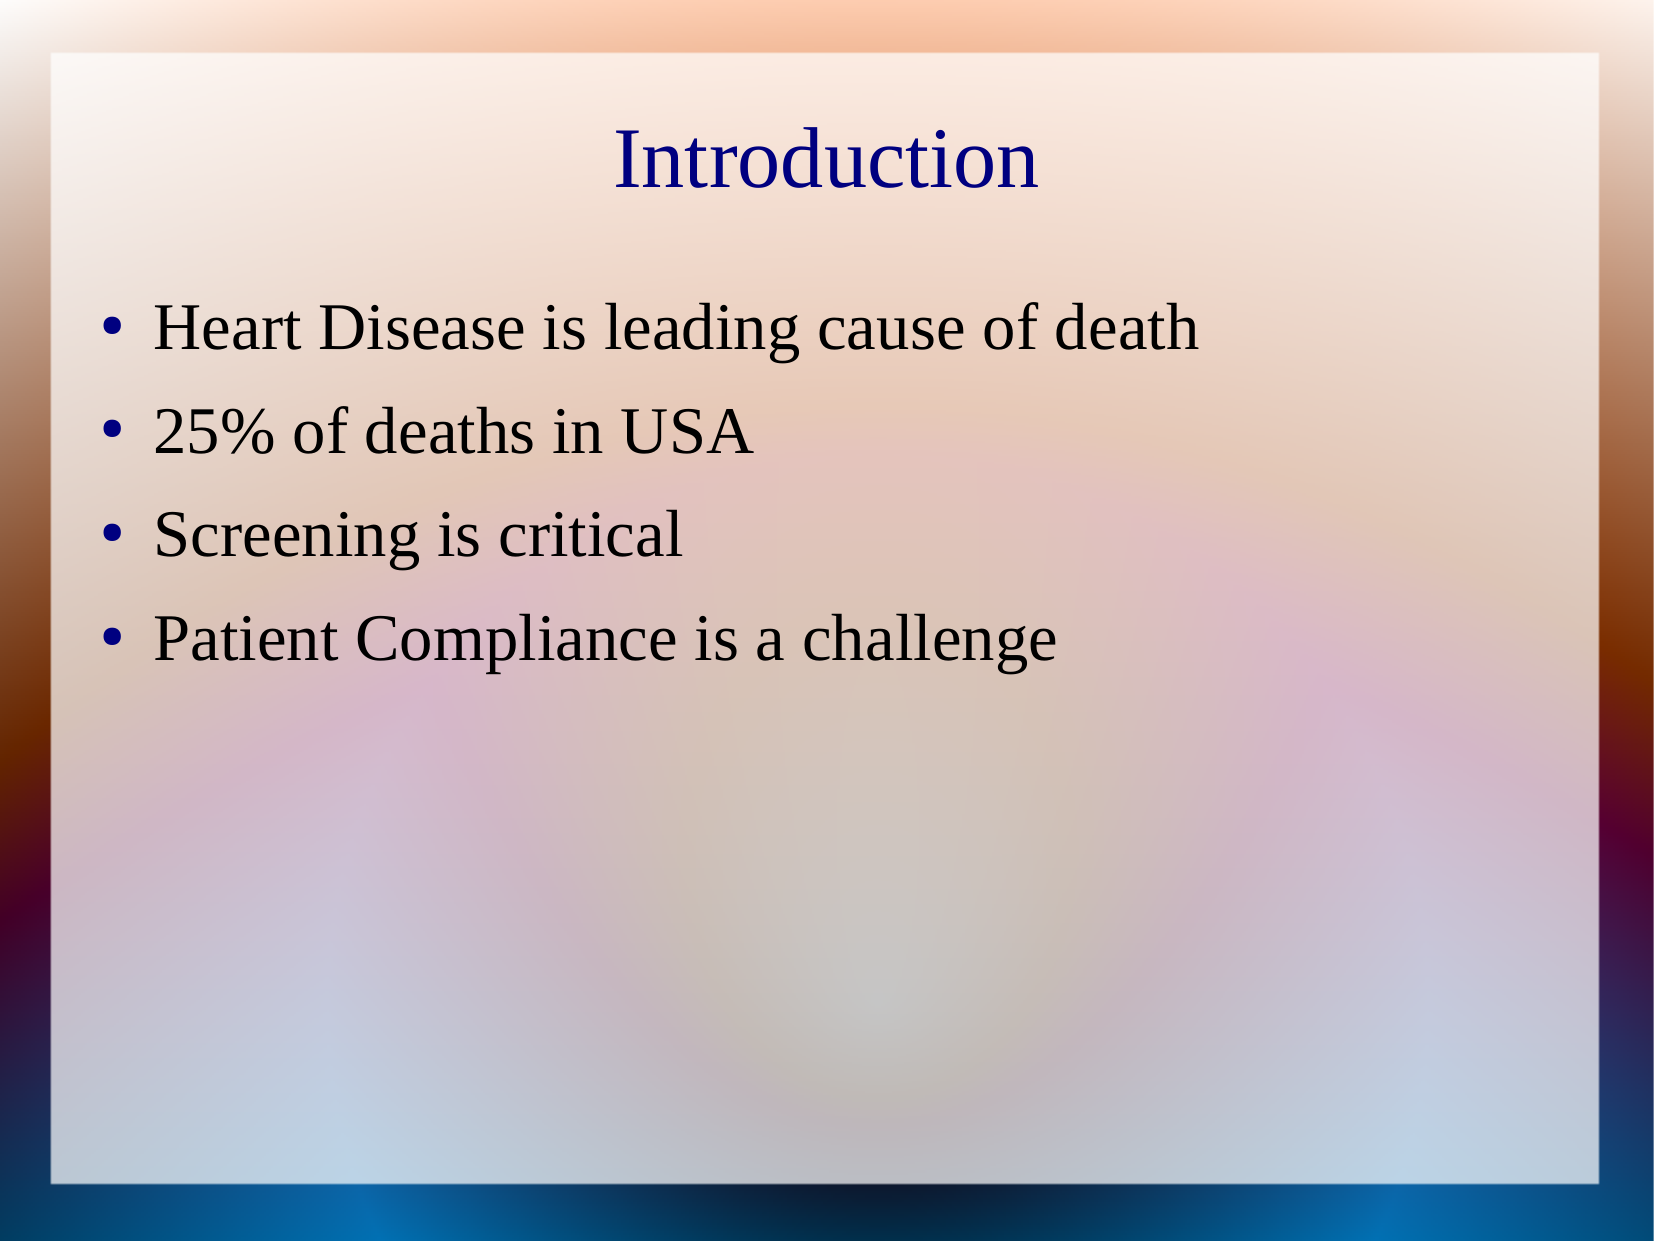

# Introduction
Heart Disease is leading cause of death
25% of deaths in USA
Screening is critical
Patient Compliance is a challenge